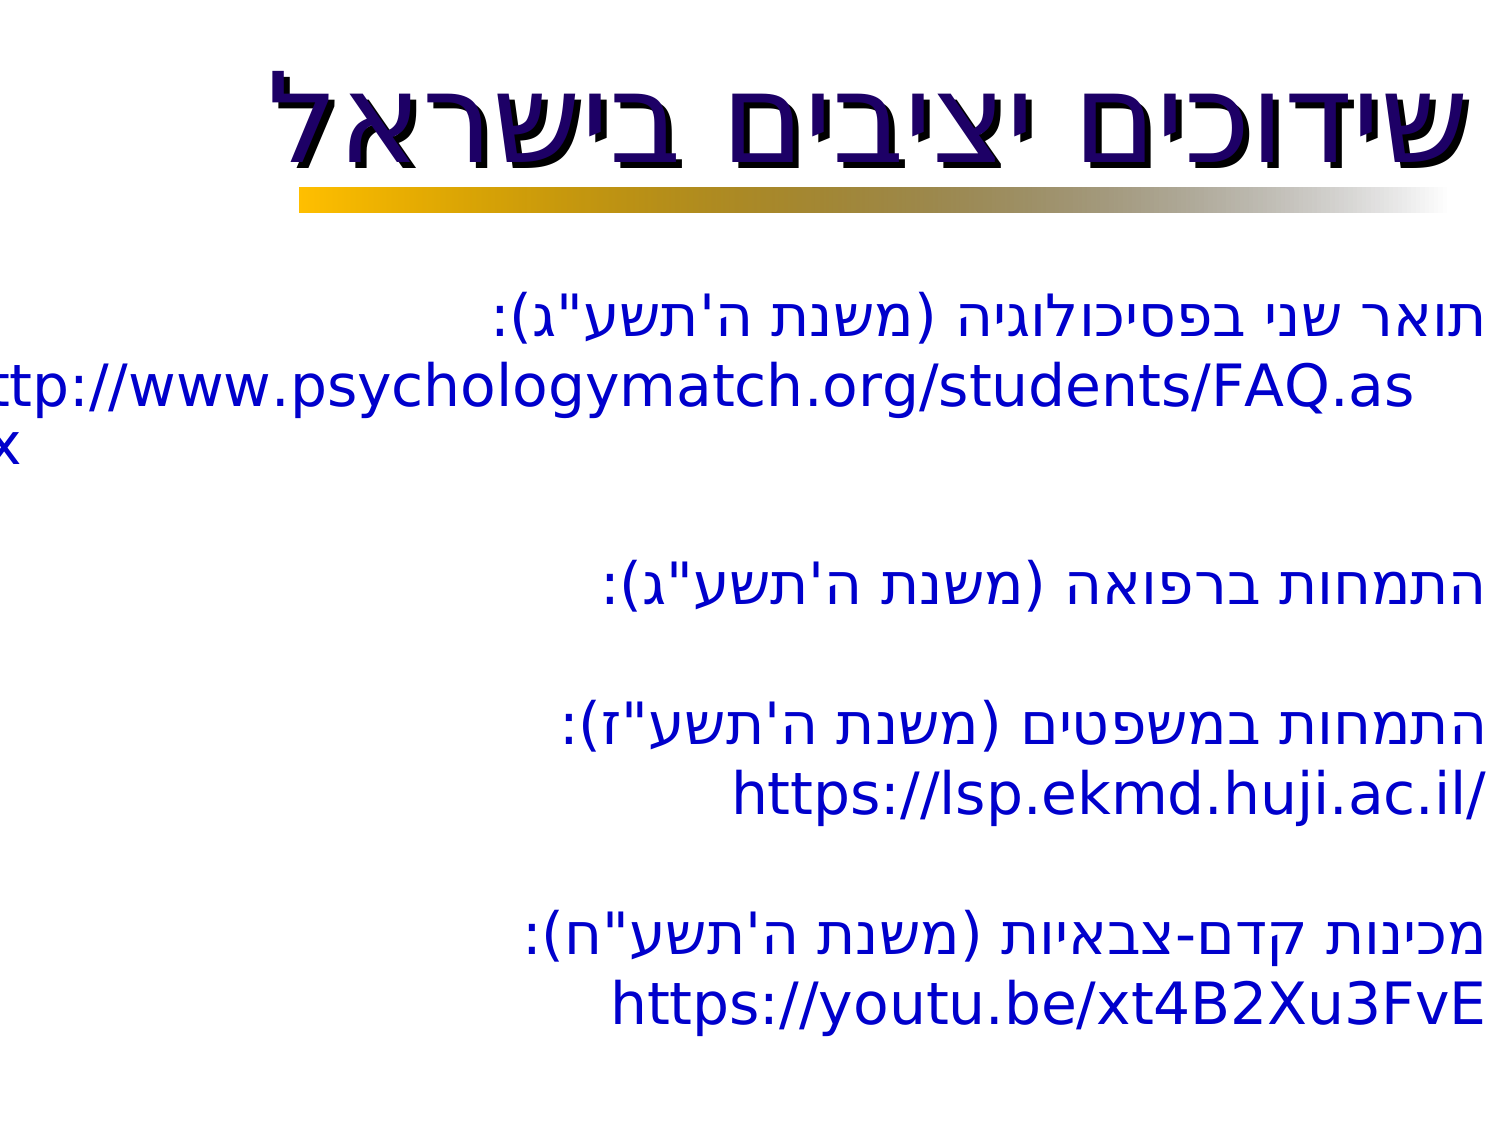

# שידוכים יציבים בישראל
תואר שני בפסיכולוגיה (משנת ה'תשע"ג):
http://www.psychologymatch.org/students/FAQ.aspx
התמחות ברפואה (משנת ה'תשע"ג):
התמחות במשפטים (משנת ה'תשע"ז):
https://lsp.ekmd.huji.ac.il/
מכינות קדם-צבאיות (משנת ה'תשע"ח):
https://youtu.be/xt4B2Xu3FvE